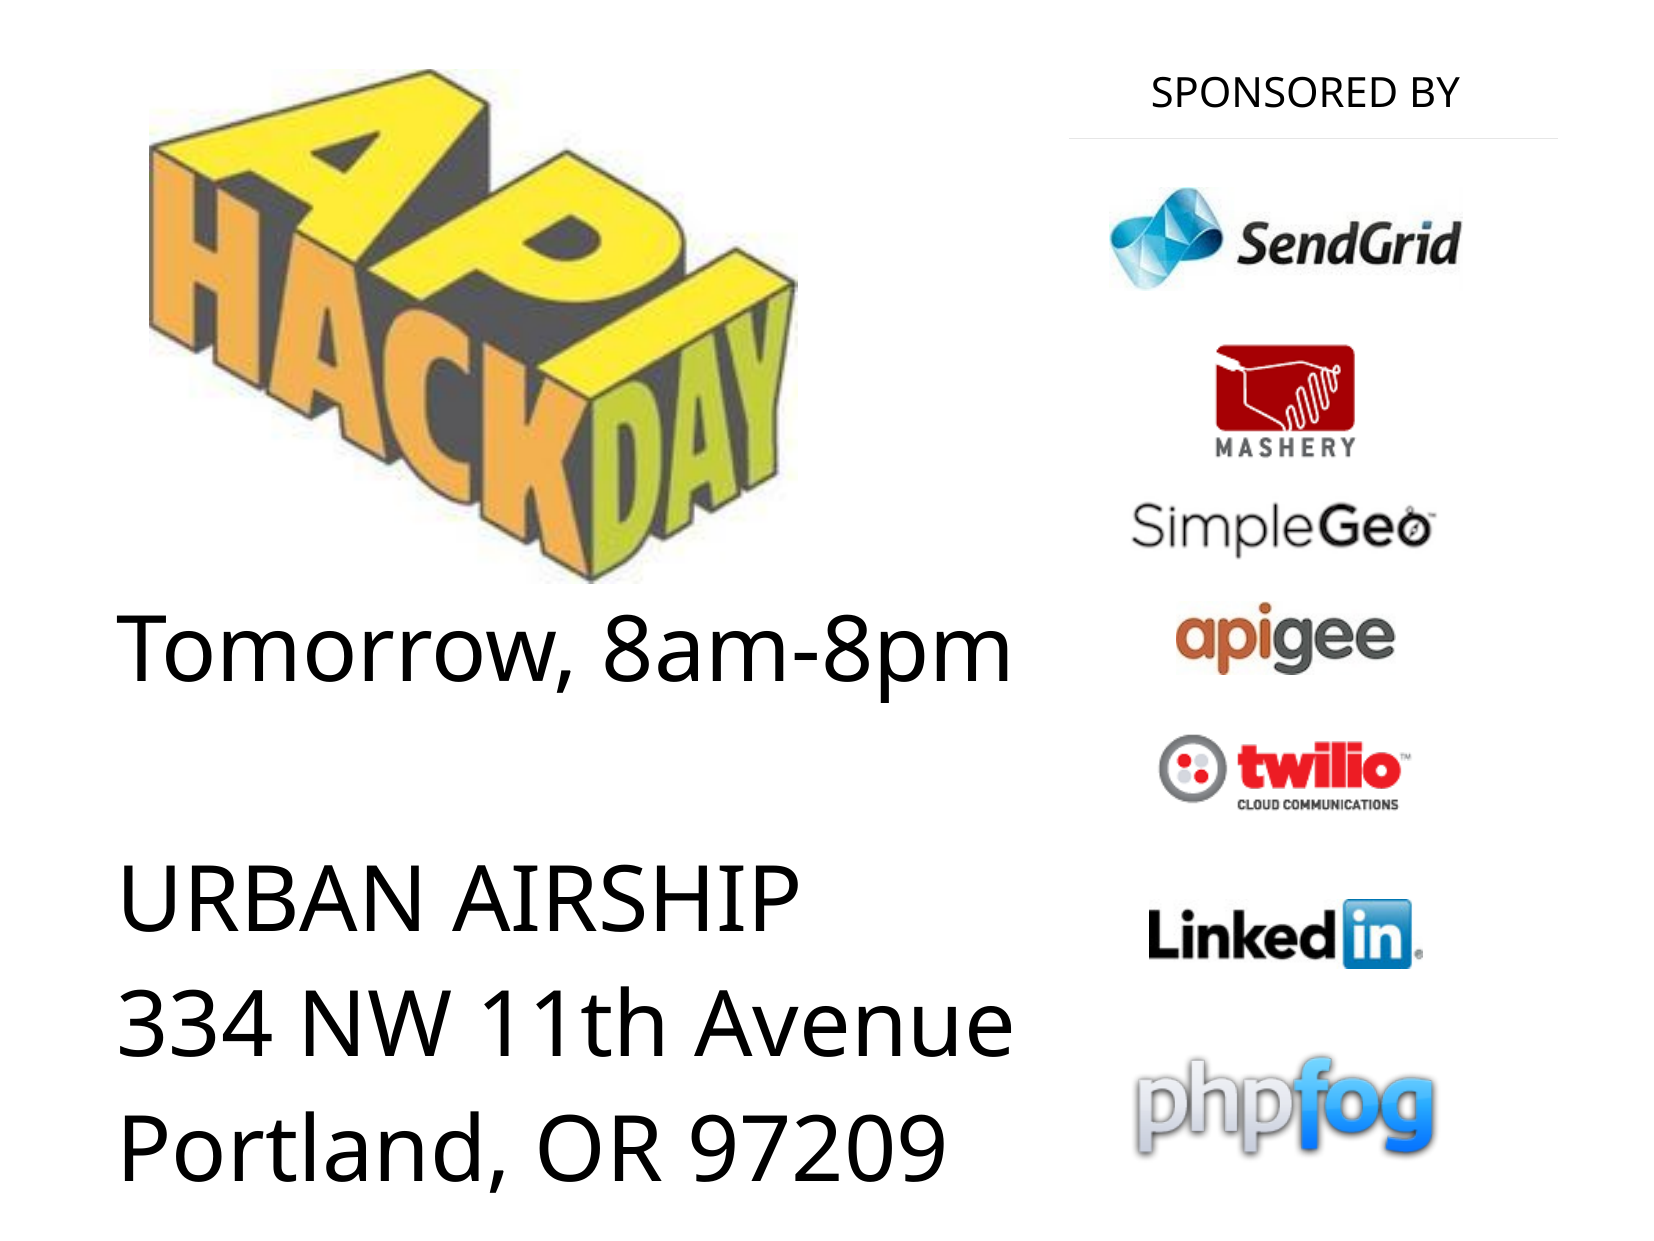

SPONSORED BY
# Tomorrow, 8am-8pm URBAN AIRSHIP 334 NW 11th Avenue Portland, OR 97209